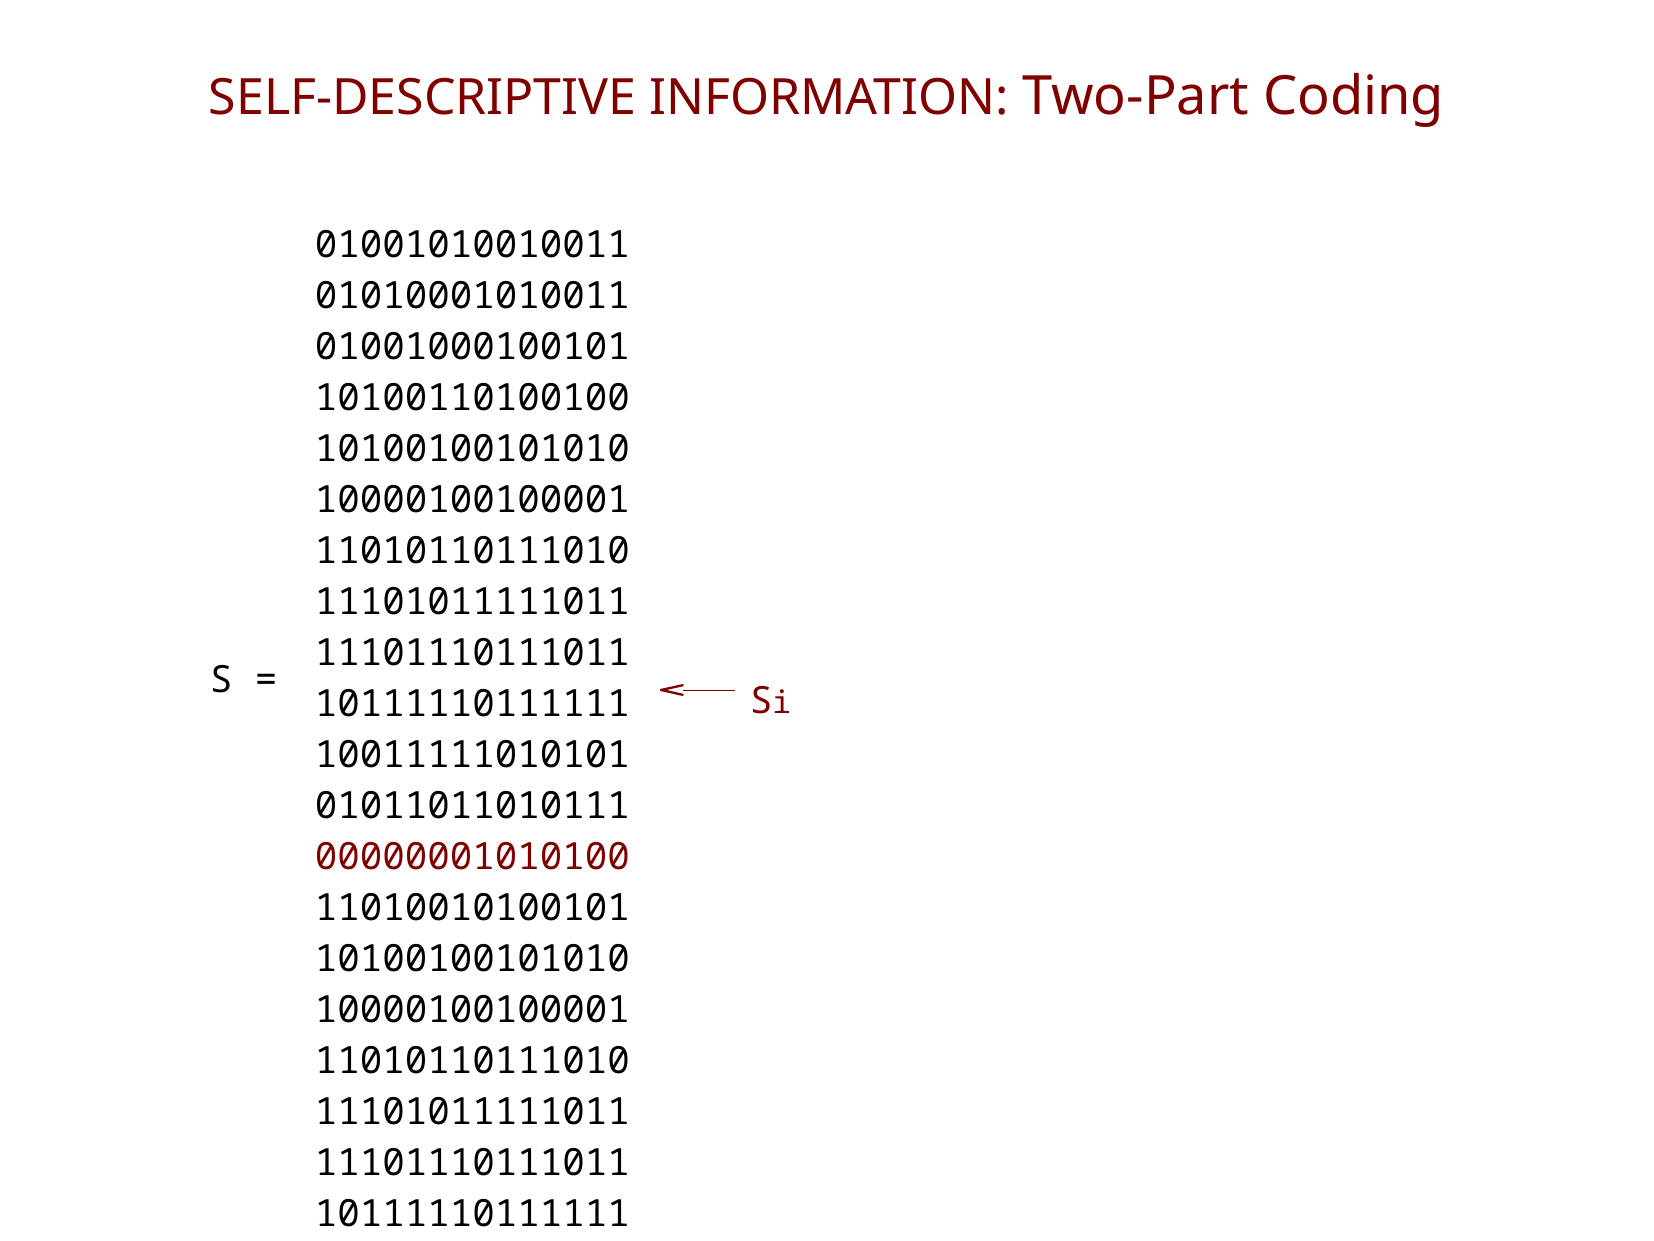

# SELF-DESCRIPTIVE INFORMATION: Two-Part Coding
01001010010011
01010001010011
01001000100101
10100110100100
10100100101010
10000100100001
11010110111010
11101011111011
11101110111011
10111110111111
10011111010101
01011011010111
00000001010100
11010010100101
10100100101010
10000100100001
11010110111010
11101011111011
11101110111011
10111110111111
10100100101010
10000100100001
11010110111010
11101011111011
11101110111011
10111110111111
10100100101010
10000100100001
11010110111010
11101011111011
11101110111011
10111110111111
S =
Si